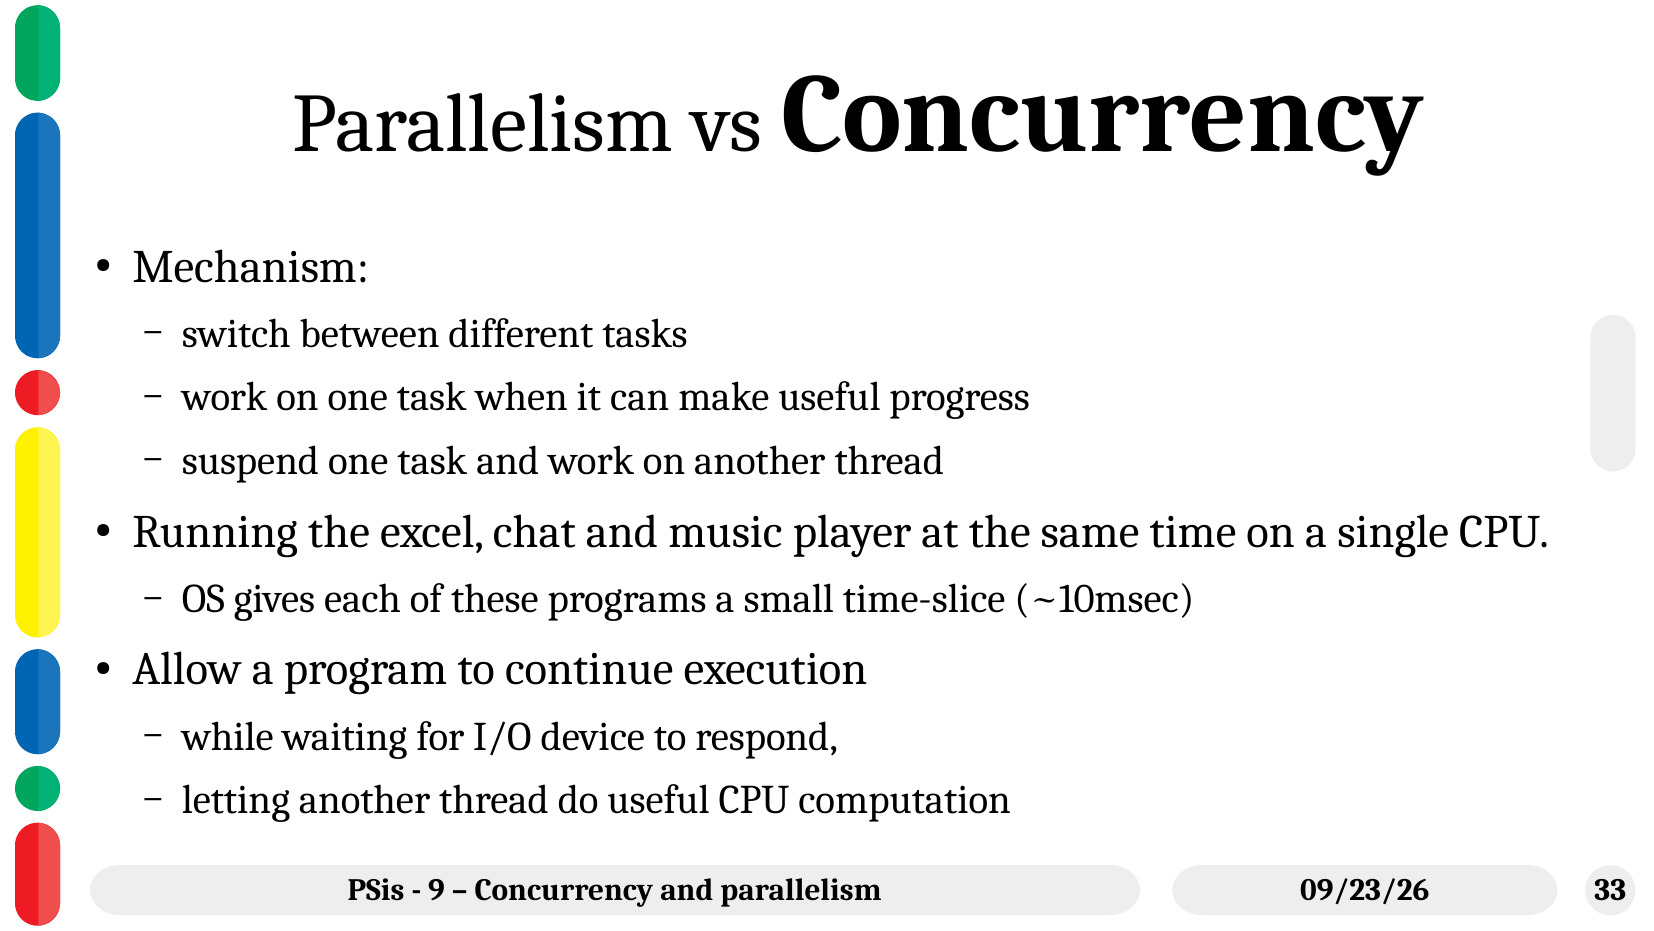

# Parallelism vs Concurrency
Mechanism:
switch between different tasks
work on one task when it can make useful progress
suspend one task and work on another thread
Running the excel, chat and music player at the same time on a single CPU.
OS gives each of these programs a small time-slice (~10msec)
Allow a program to continue execution
while waiting for I/O device to respond,
letting another thread do useful CPU computation
PSis - 9 – Concurrency and parallelism
33